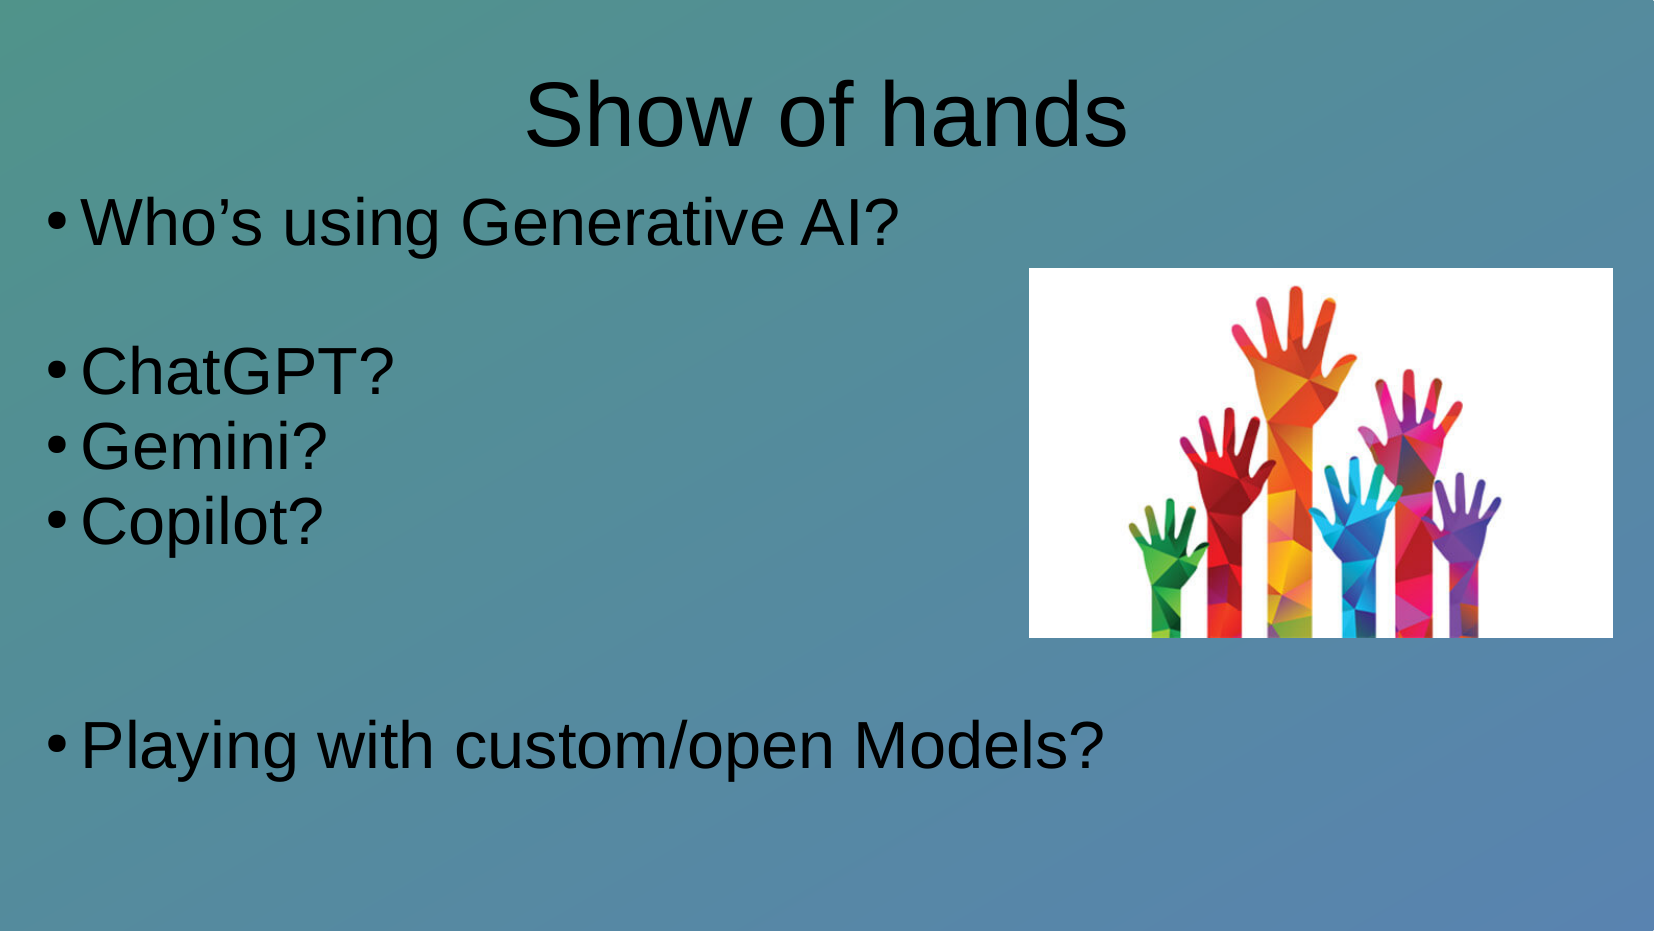

# Show of hands
Who’s using Generative AI?
ChatGPT?
Gemini?
Copilot?
Playing with custom/open Models?